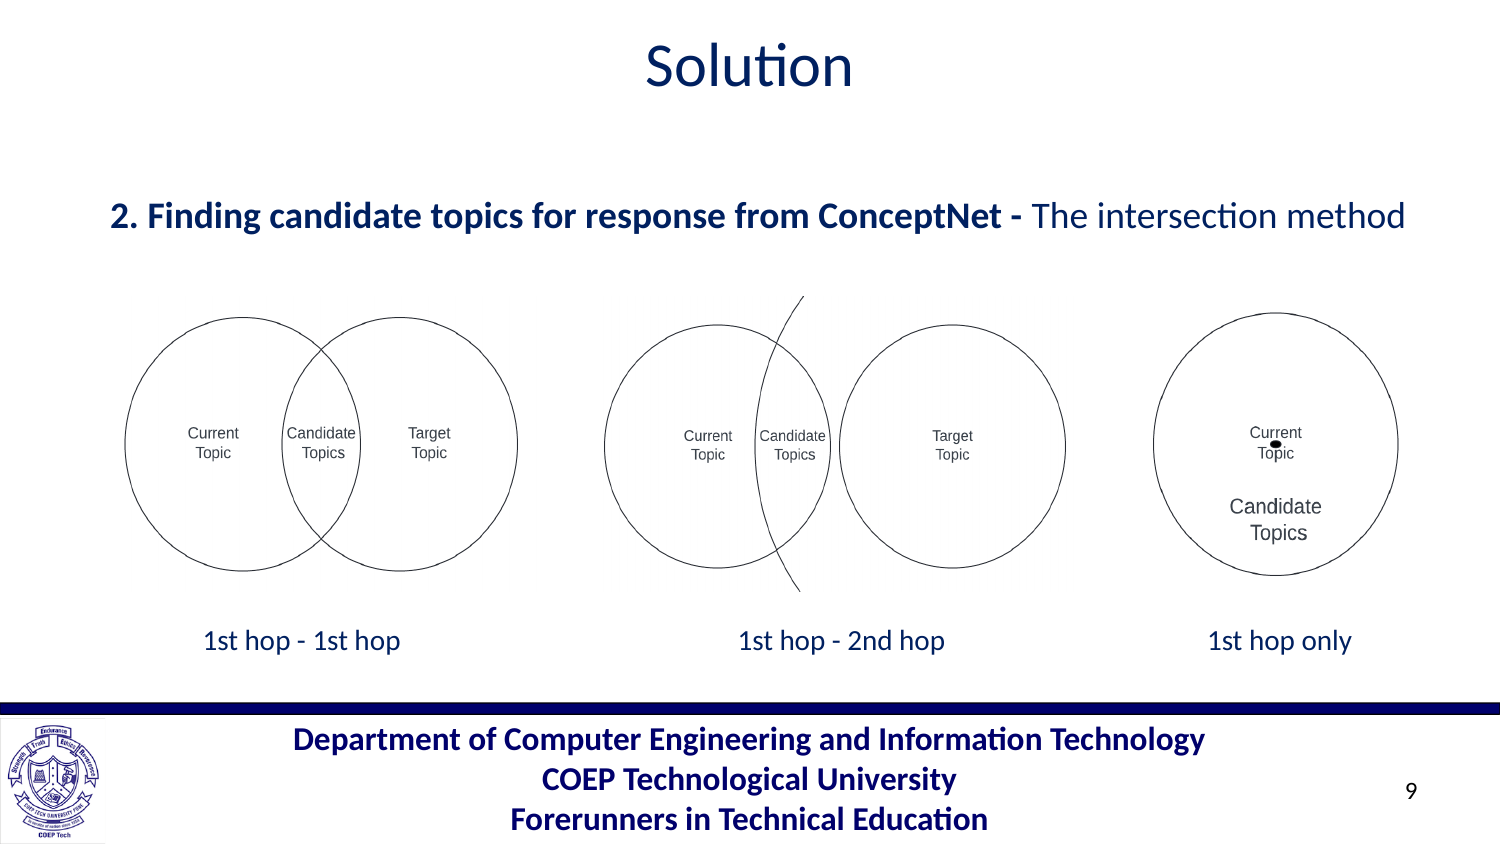

Solution
2. Finding candidate topics for response from ConceptNet - The intersection method
 1st hop - 1st hop 					 1st hop - 2nd hop 			 1st hop only
Department of Computer Engineering and Information Technology
COEP Technological University
Forerunners in Technical Education
9